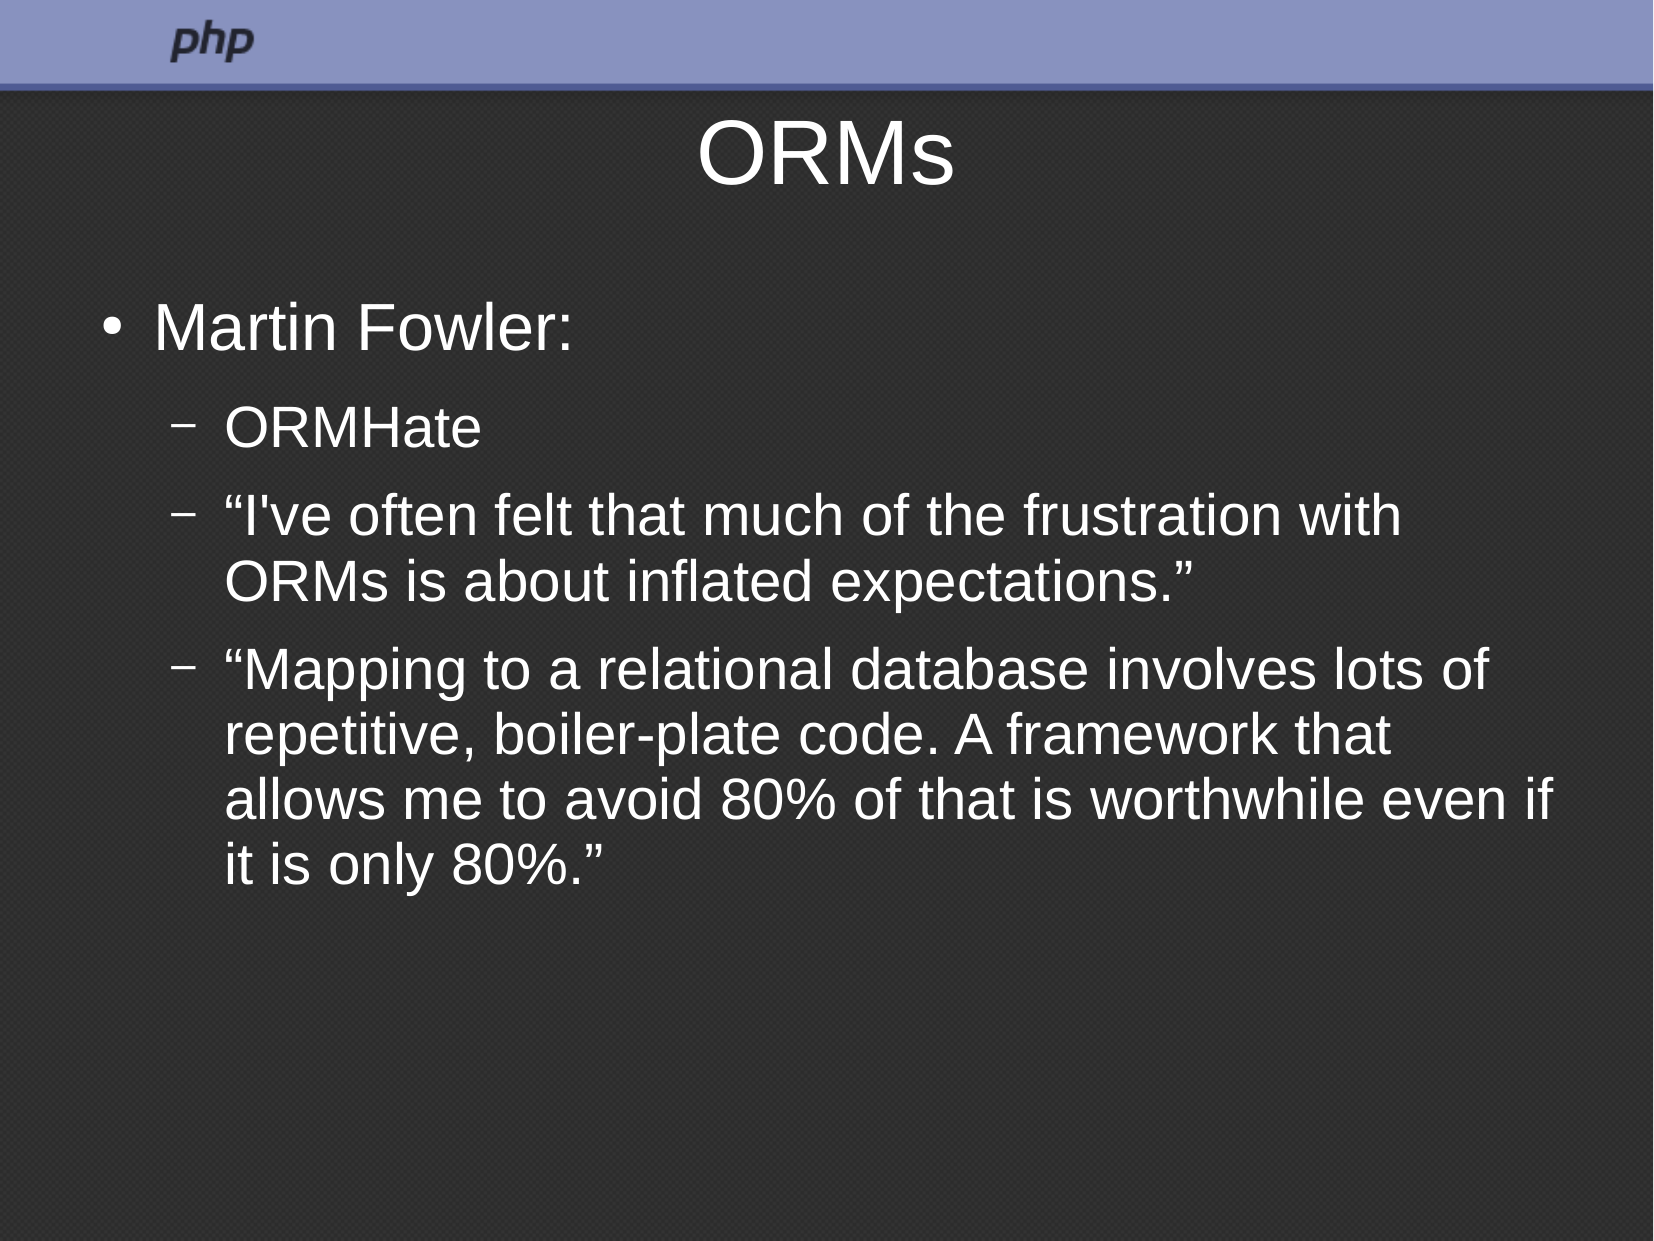

# ORMs
Martin Fowler:
ORMHate
“I've often felt that much of the frustration with ORMs is about inflated expectations.”
“Mapping to a relational database involves lots of repetitive, boiler-plate code. A framework that allows me to avoid 80% of that is worthwhile even if it is only 80%.”